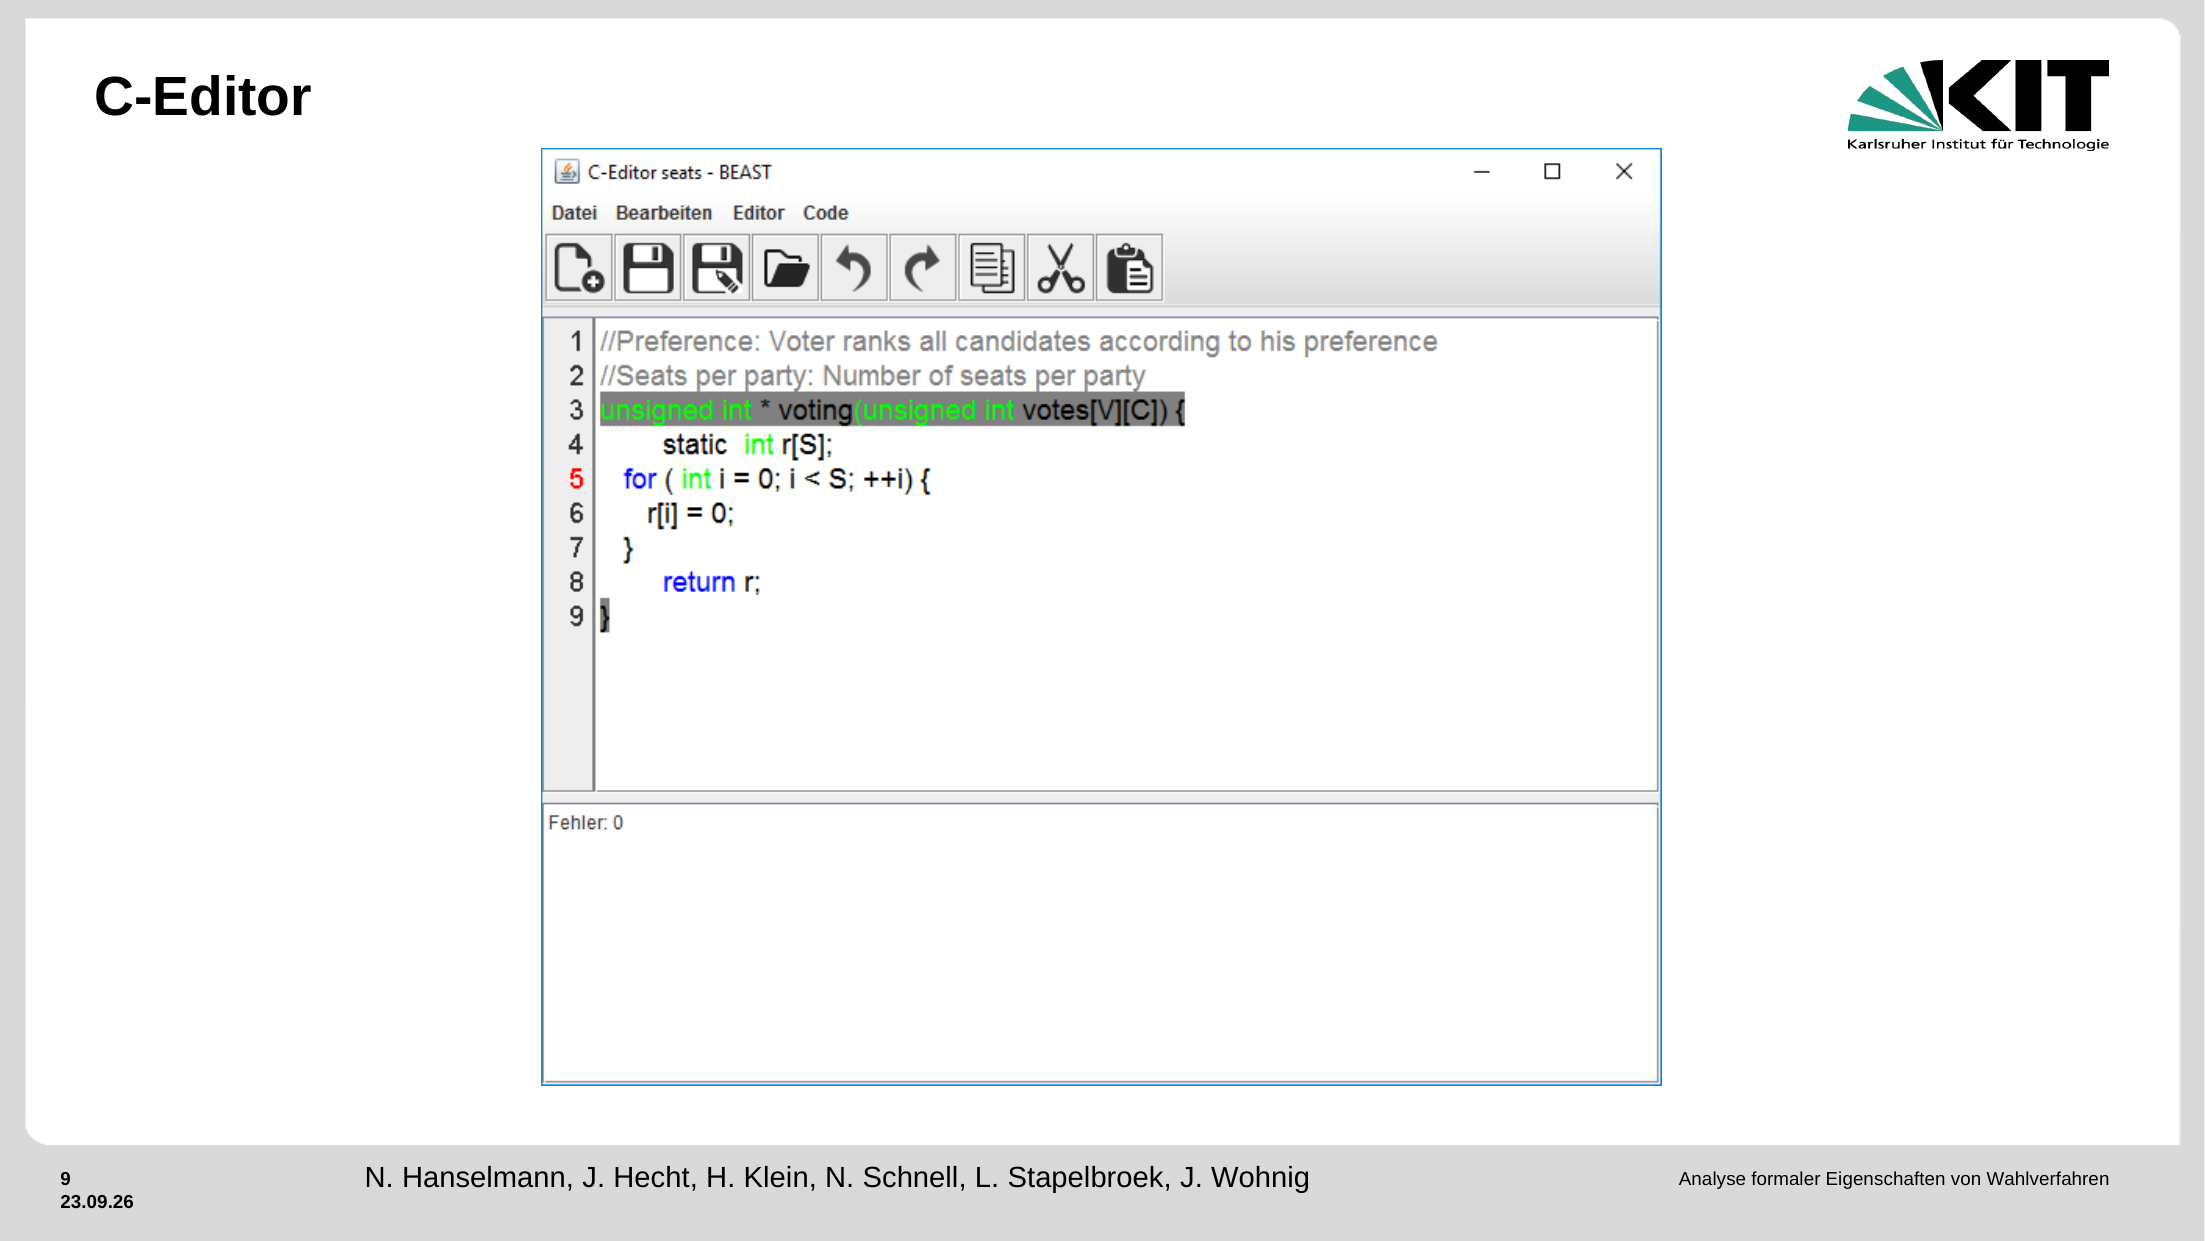

# C-Editor
Prof. Max Mustermann – Präsentationstitel